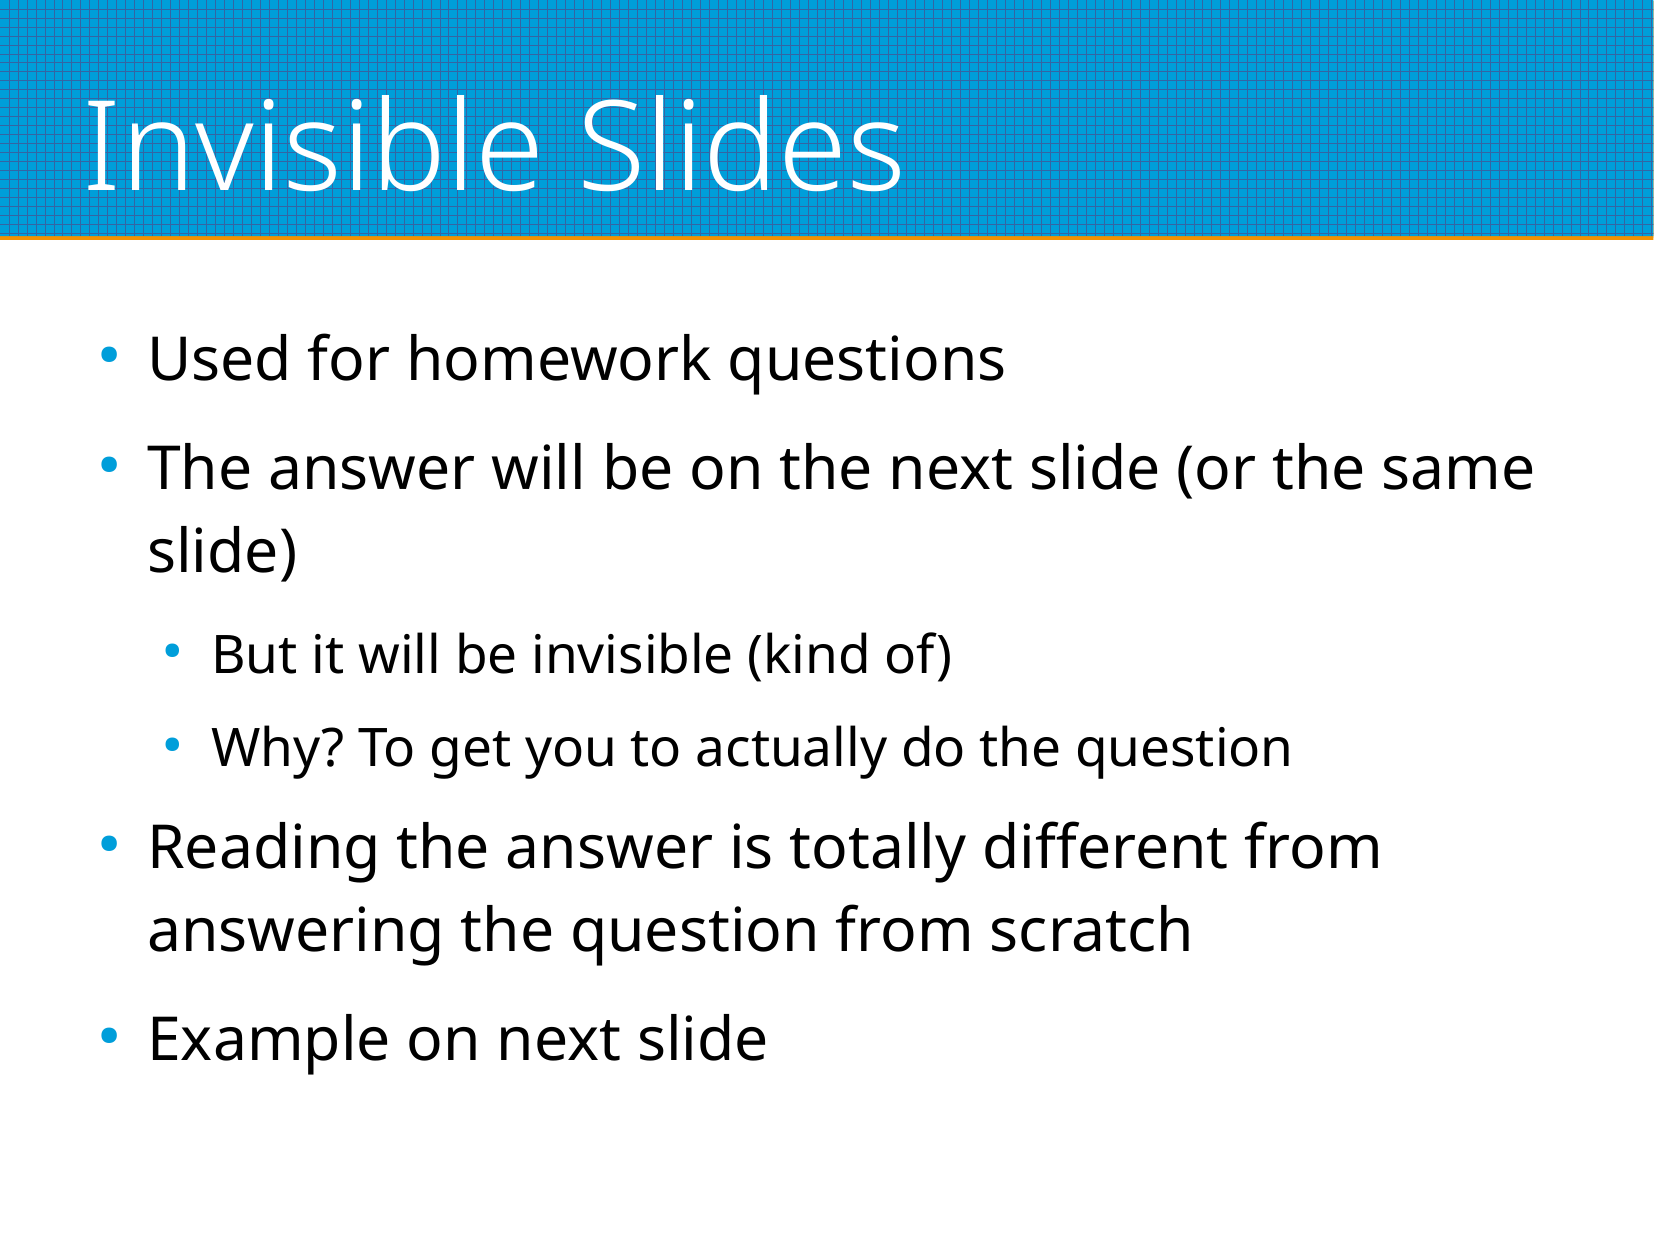

# Invisible Slides
Used for homework questions
The answer will be on the next slide (or the same slide)
But it will be invisible (kind of)
Why? To get you to actually do the question
Reading the answer is totally different from answering the question from scratch
Example on next slide